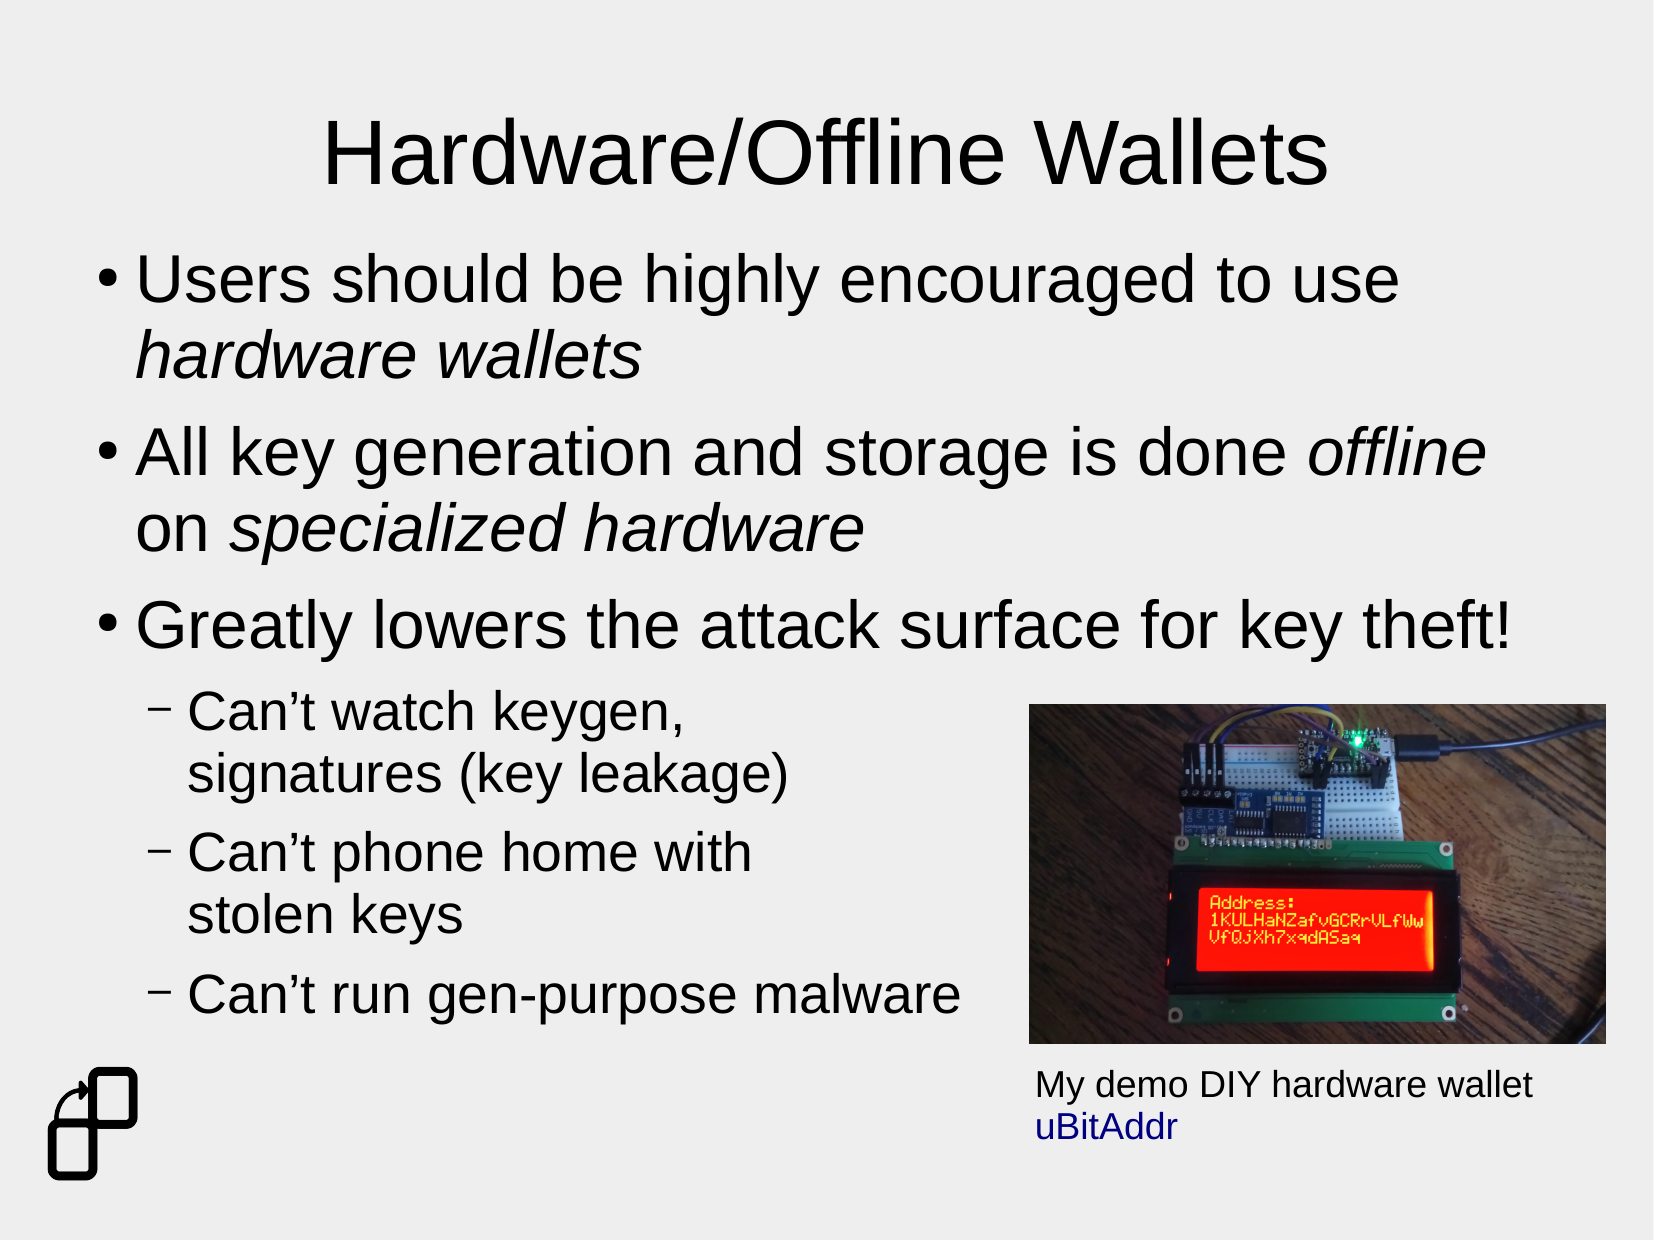

# Hardware/Offline Wallets
Users should be highly encouraged to use hardware wallets
All key generation and storage is done offline on specialized hardware
Greatly lowers the attack surface for key theft!
Can’t watch keygen,
signatures (key leakage)
Can’t phone home with
stolen keys
Can’t run gen-purpose malware
My demo DIY hardware wallet
uBitAddr